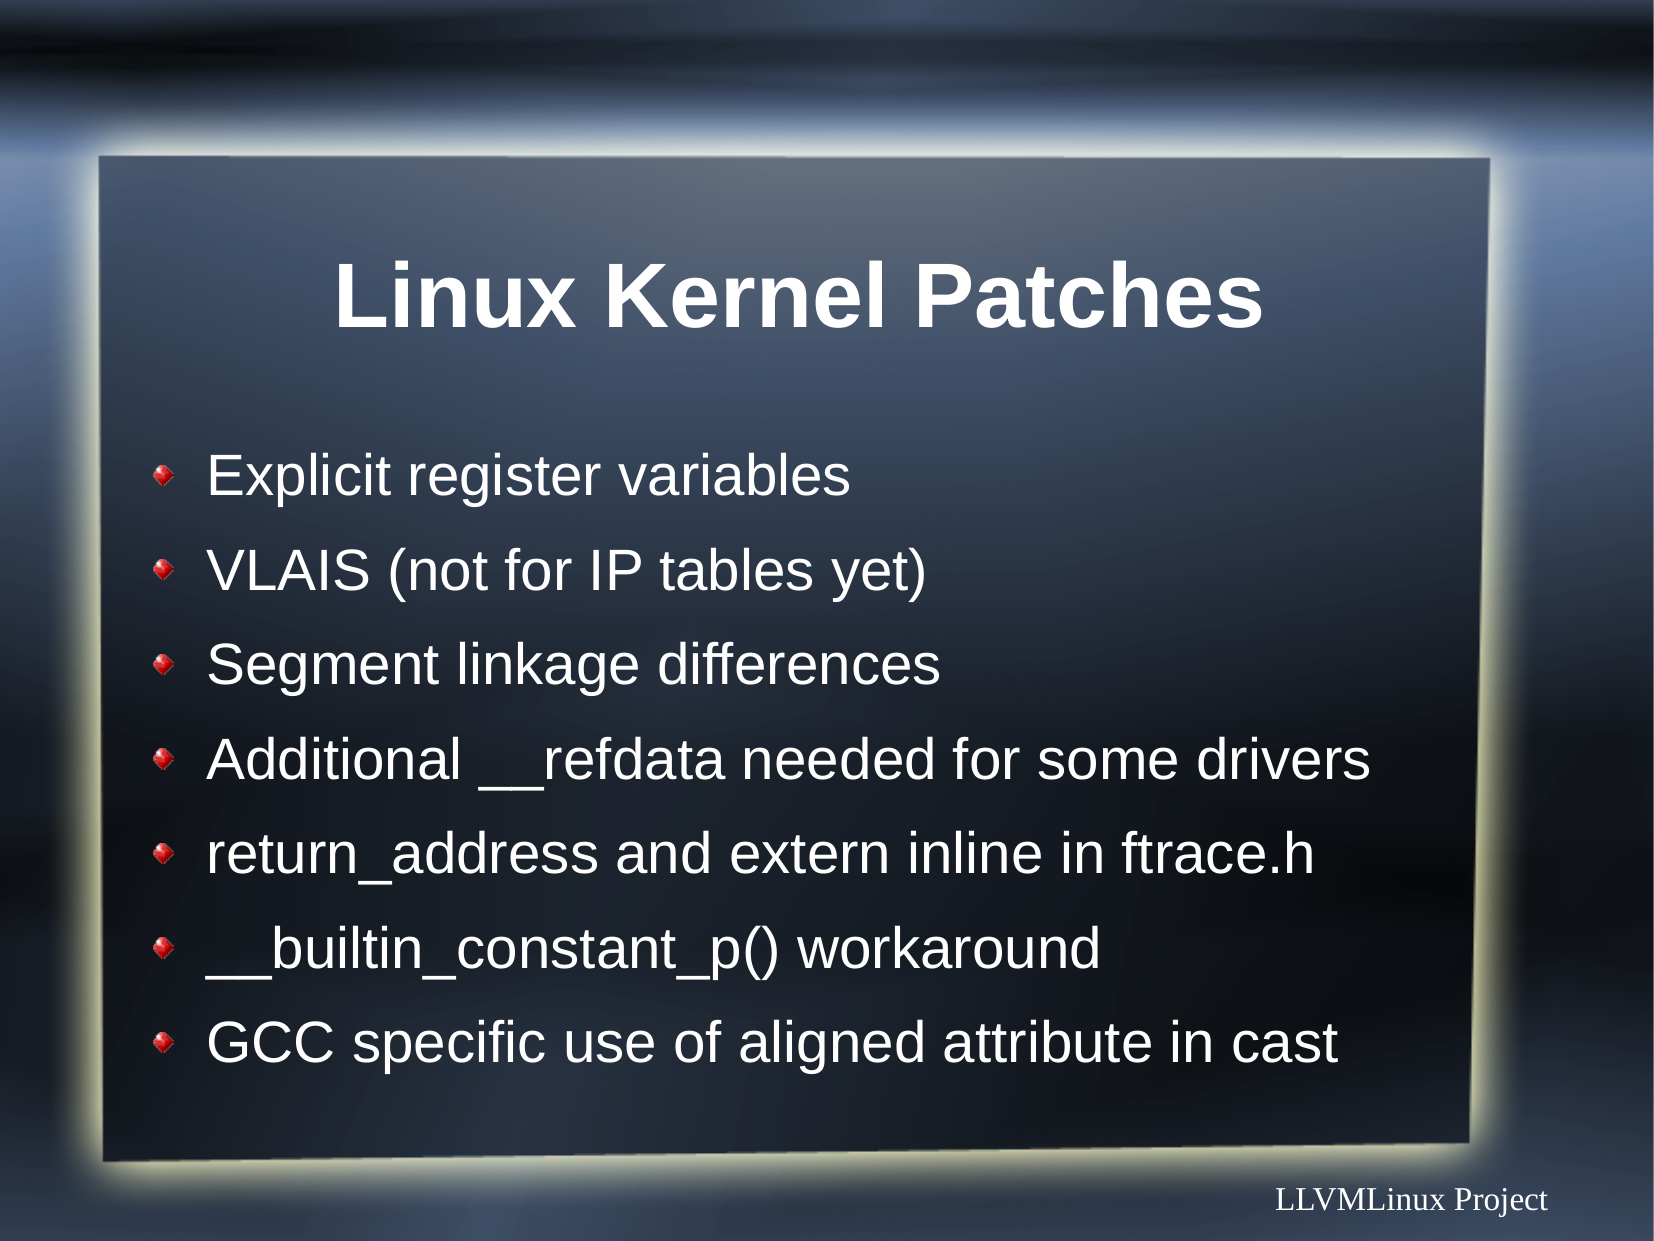

# Linux Kernel Patches
Explicit register variables
VLAIS (not for IP tables yet)
Segment linkage differences
Additional __refdata needed for some drivers
return_address and extern inline in ftrace.h
__builtin_constant_p() workaround
GCC specific use of aligned attribute in cast